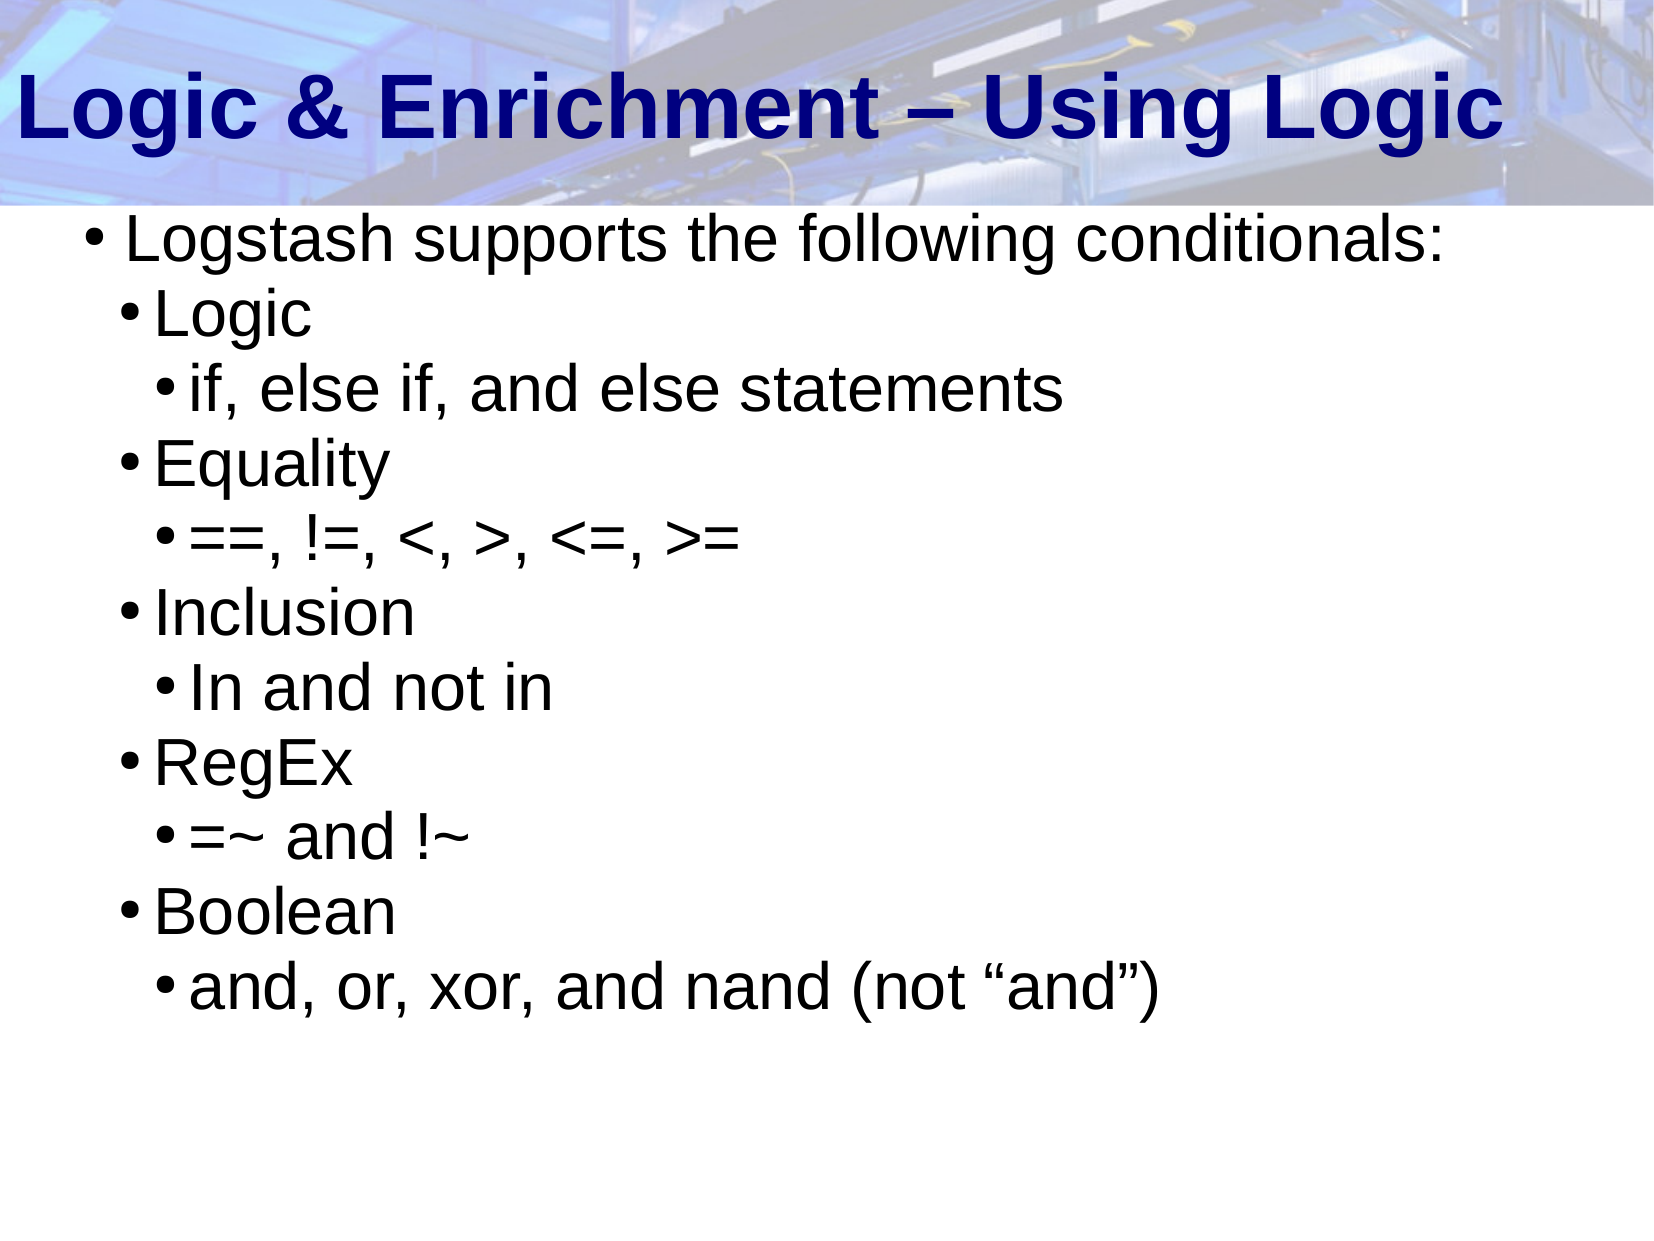

# Logic & Enrichment – Using Logic
 Logstash supports the following conditionals:
Logic
if, else if, and else statements
Equality
==, !=, <, >, <=, >=
Inclusion
In and not in
RegEx
=~ and !~
Boolean
and, or, xor, and nand (not “and”)